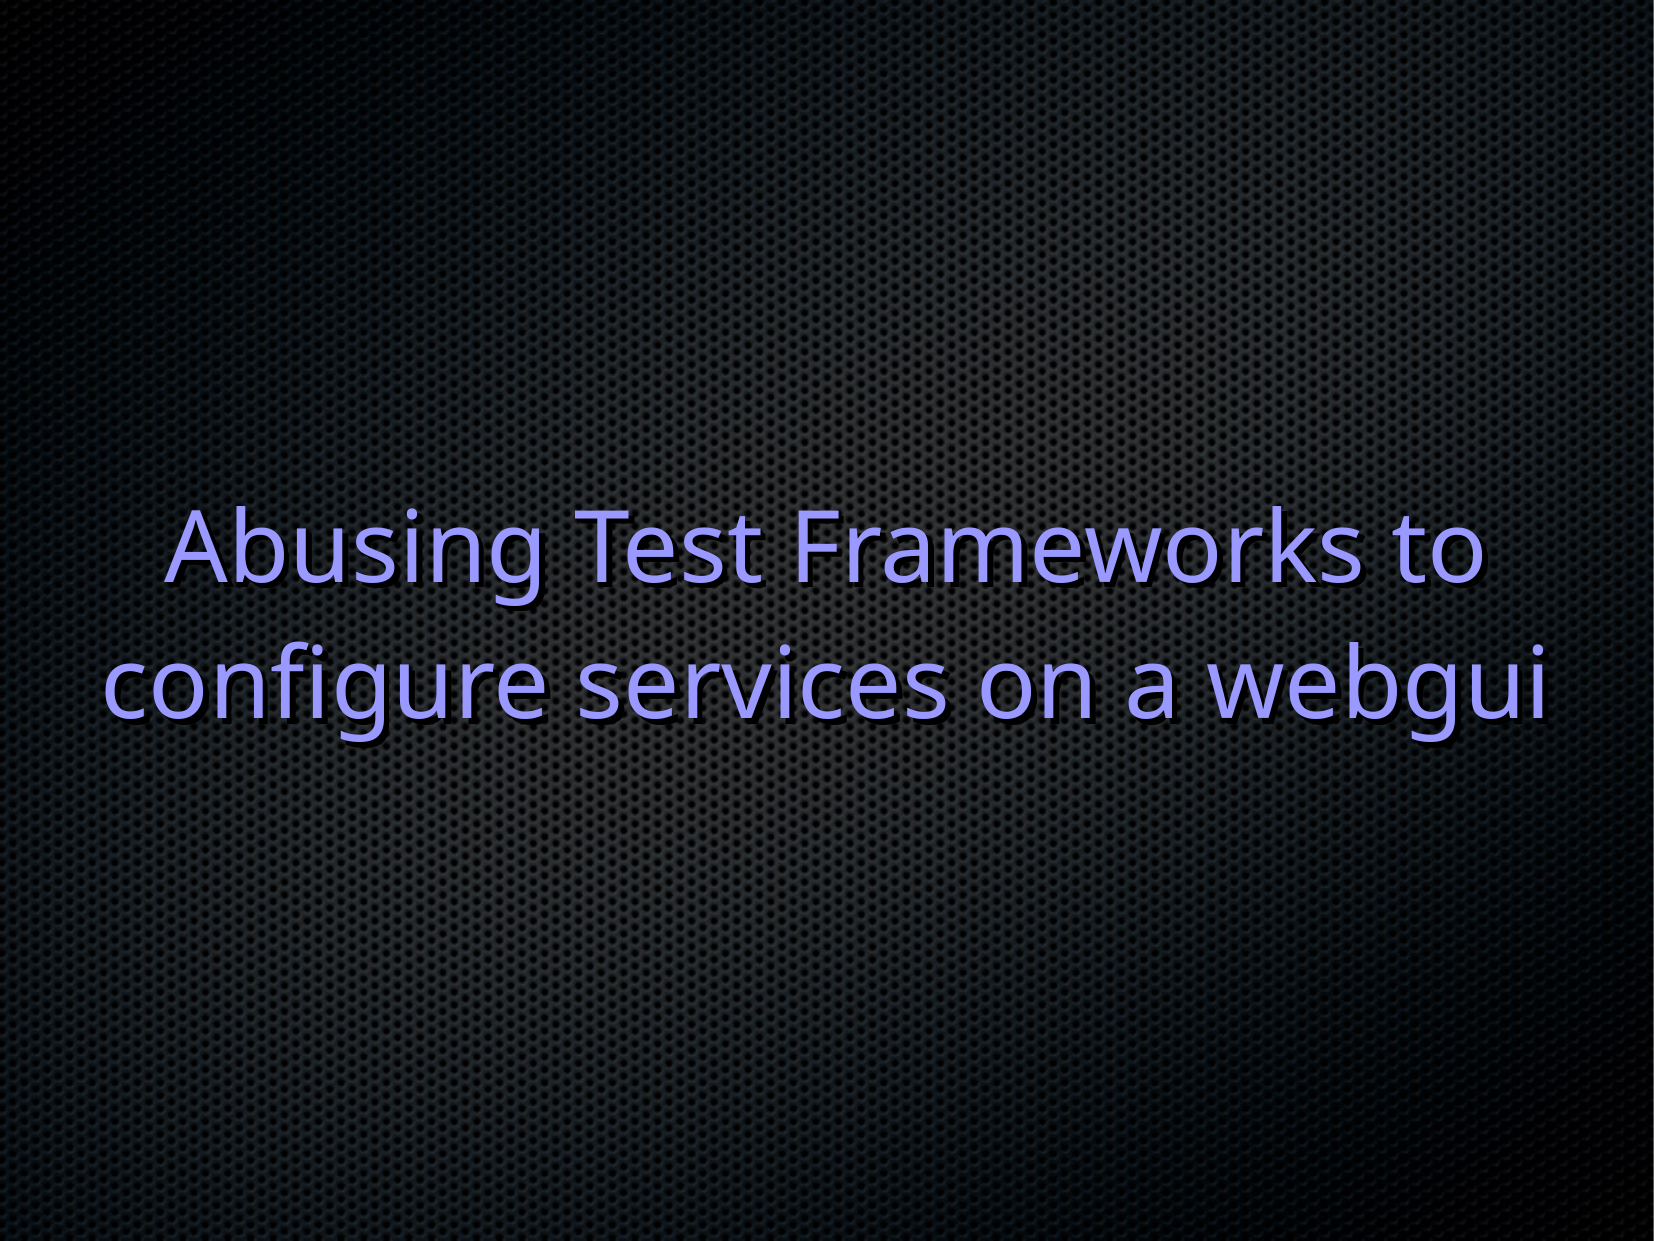

# Abusing Test Frameworks to configure services on a webgui